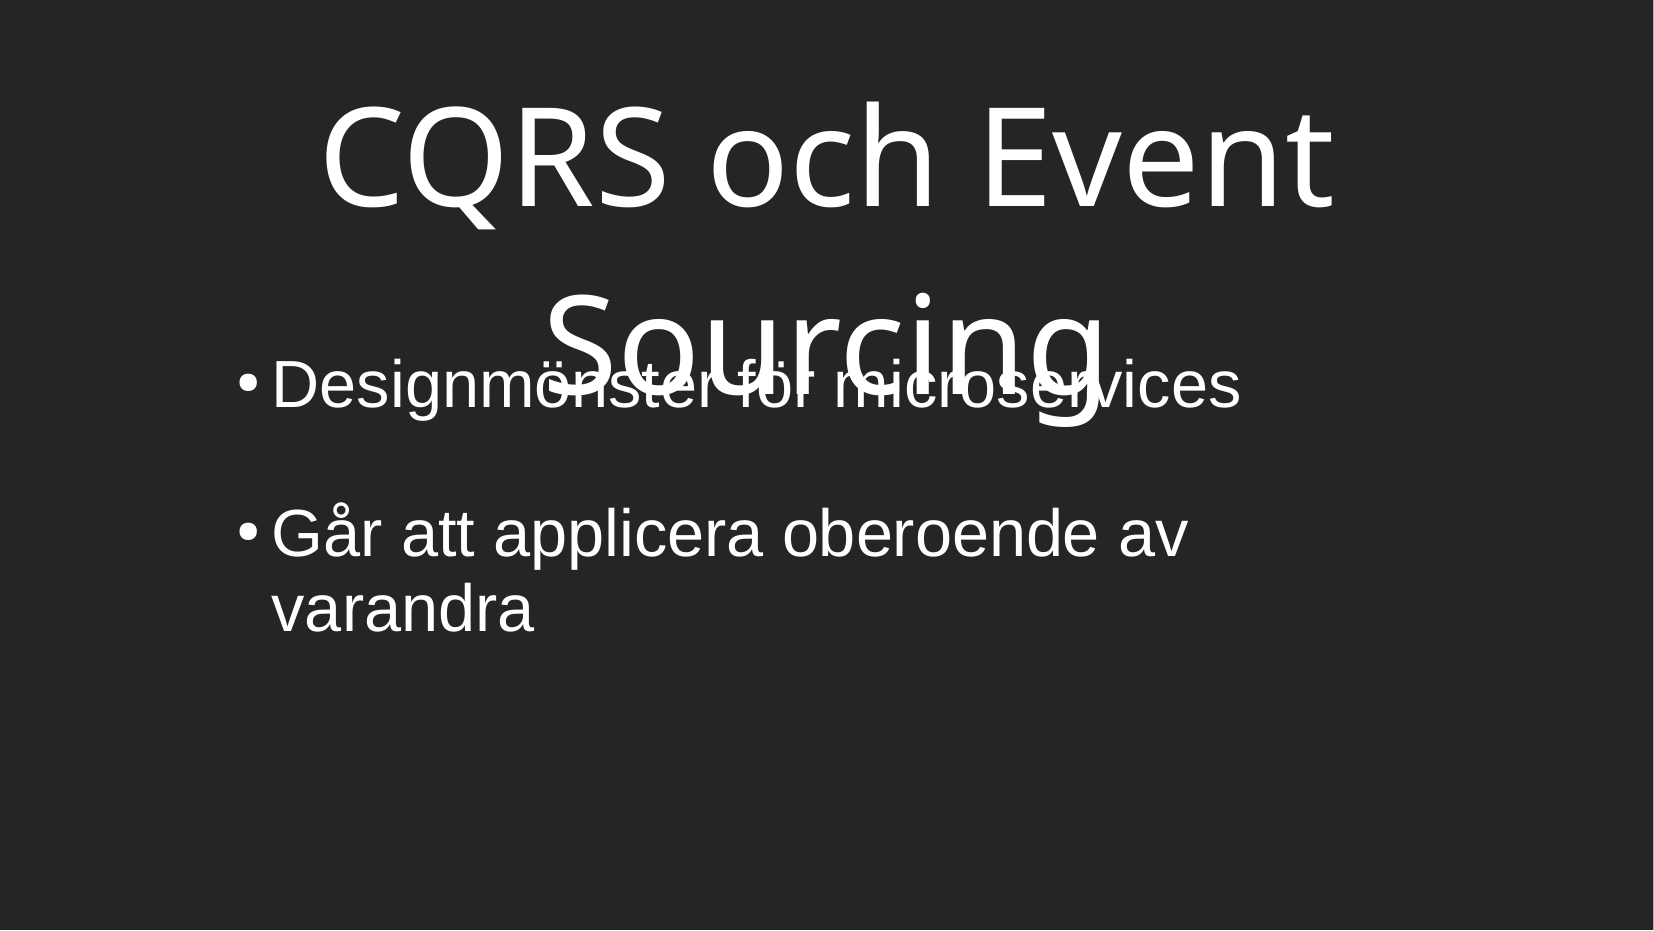

# CQRS och Event Sourcing
Designmönster för microservices
Går att applicera oberoende av varandra